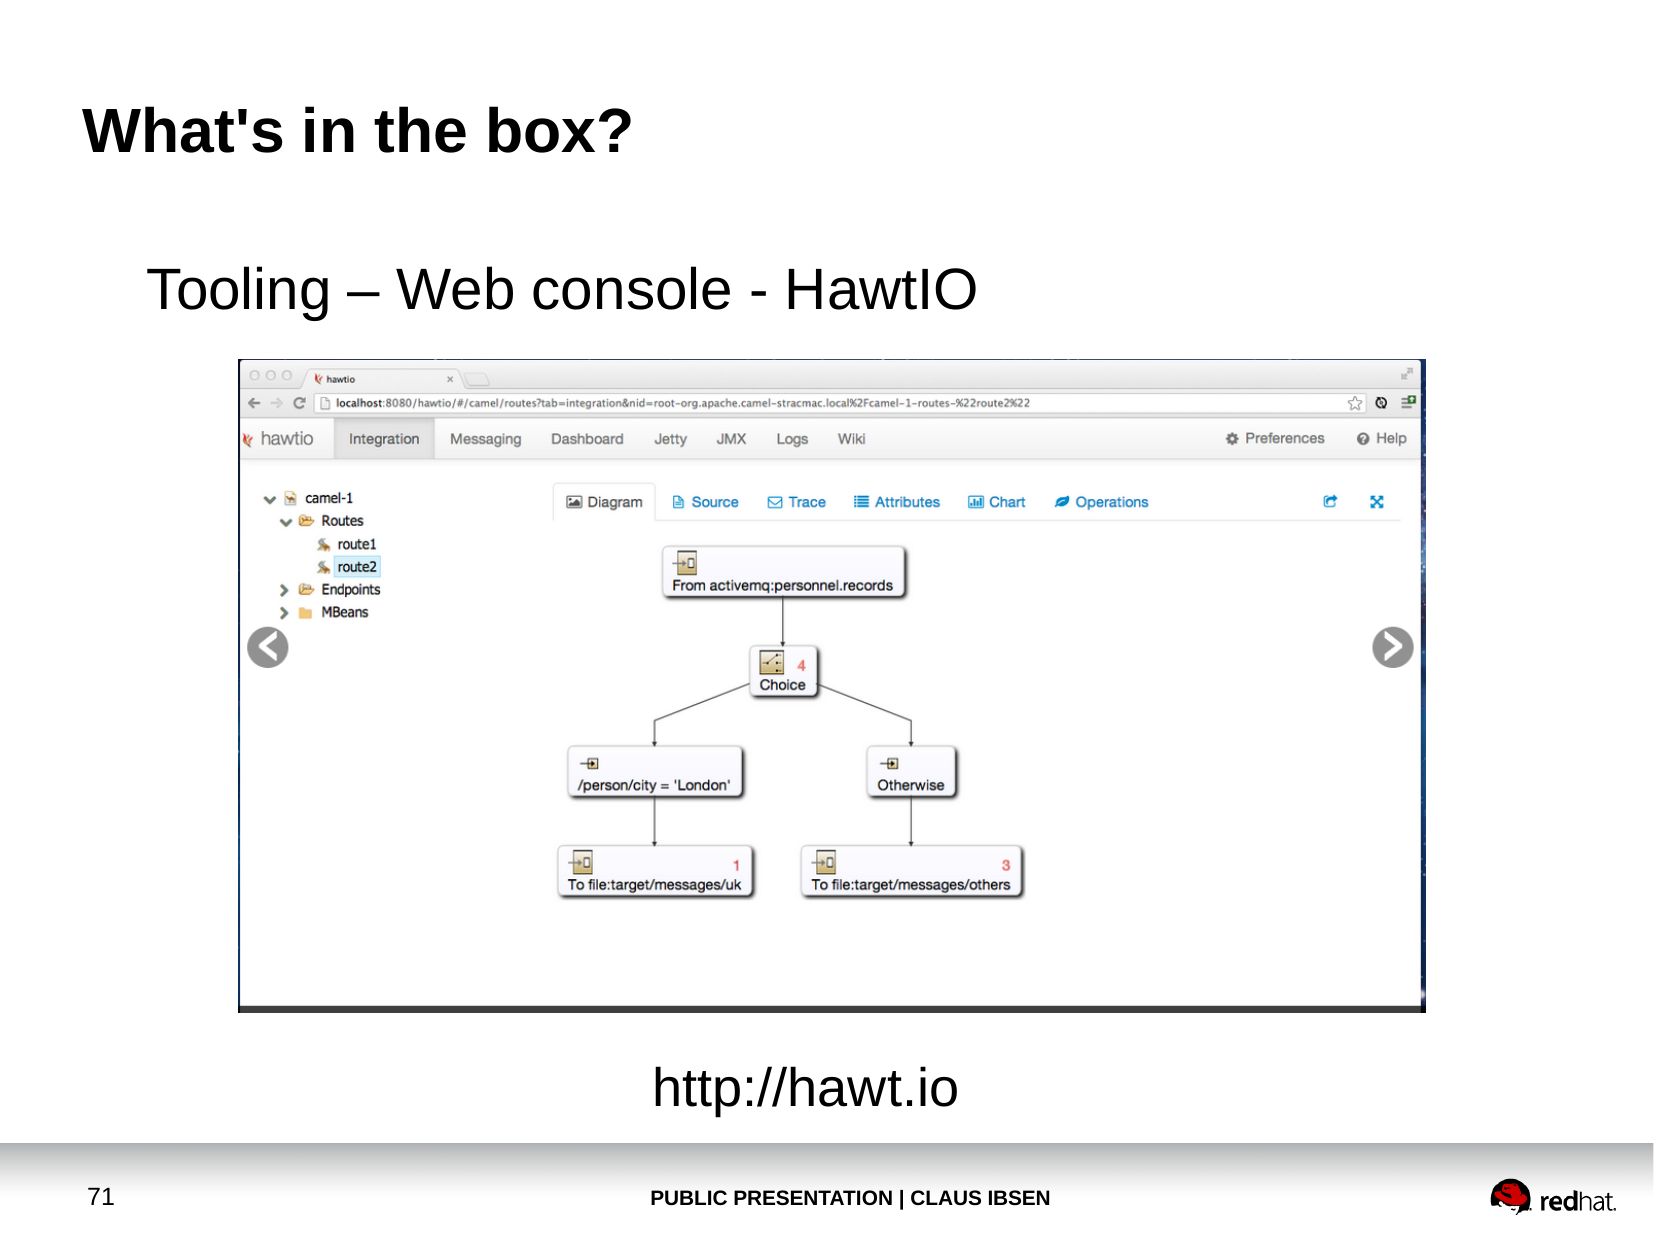

# What's in the box?
Tooling – Web console - HawtIO
http://hawt.io